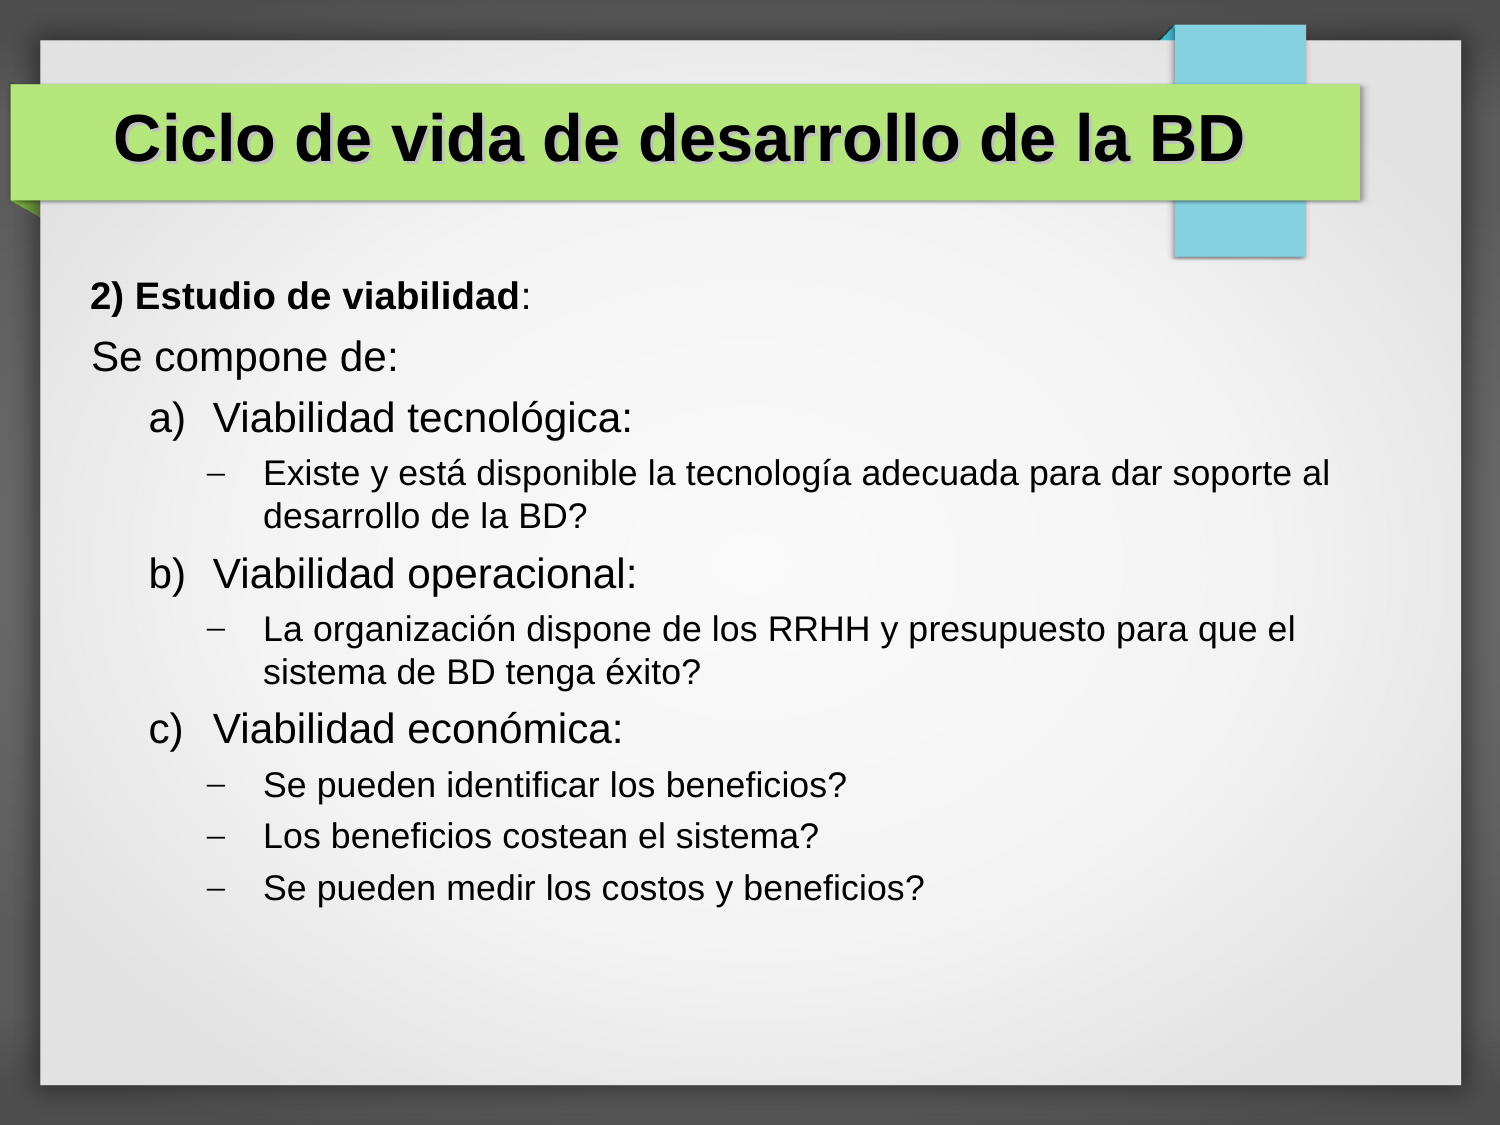

# Ciclo de vida de desarrollo de la BD
2) Estudio de viabilidad:
Se compone de:
Viabilidad tecnológica:
Existe y está disponible la tecnología adecuada para dar soporte al desarrollo de la BD?
Viabilidad operacional:
La organización dispone de los RRHH y presupuesto para que el sistema de BD tenga éxito?
Viabilidad económica:
Se pueden identificar los beneficios?
Los beneficios costean el sistema?
Se pueden medir los costos y beneficios?